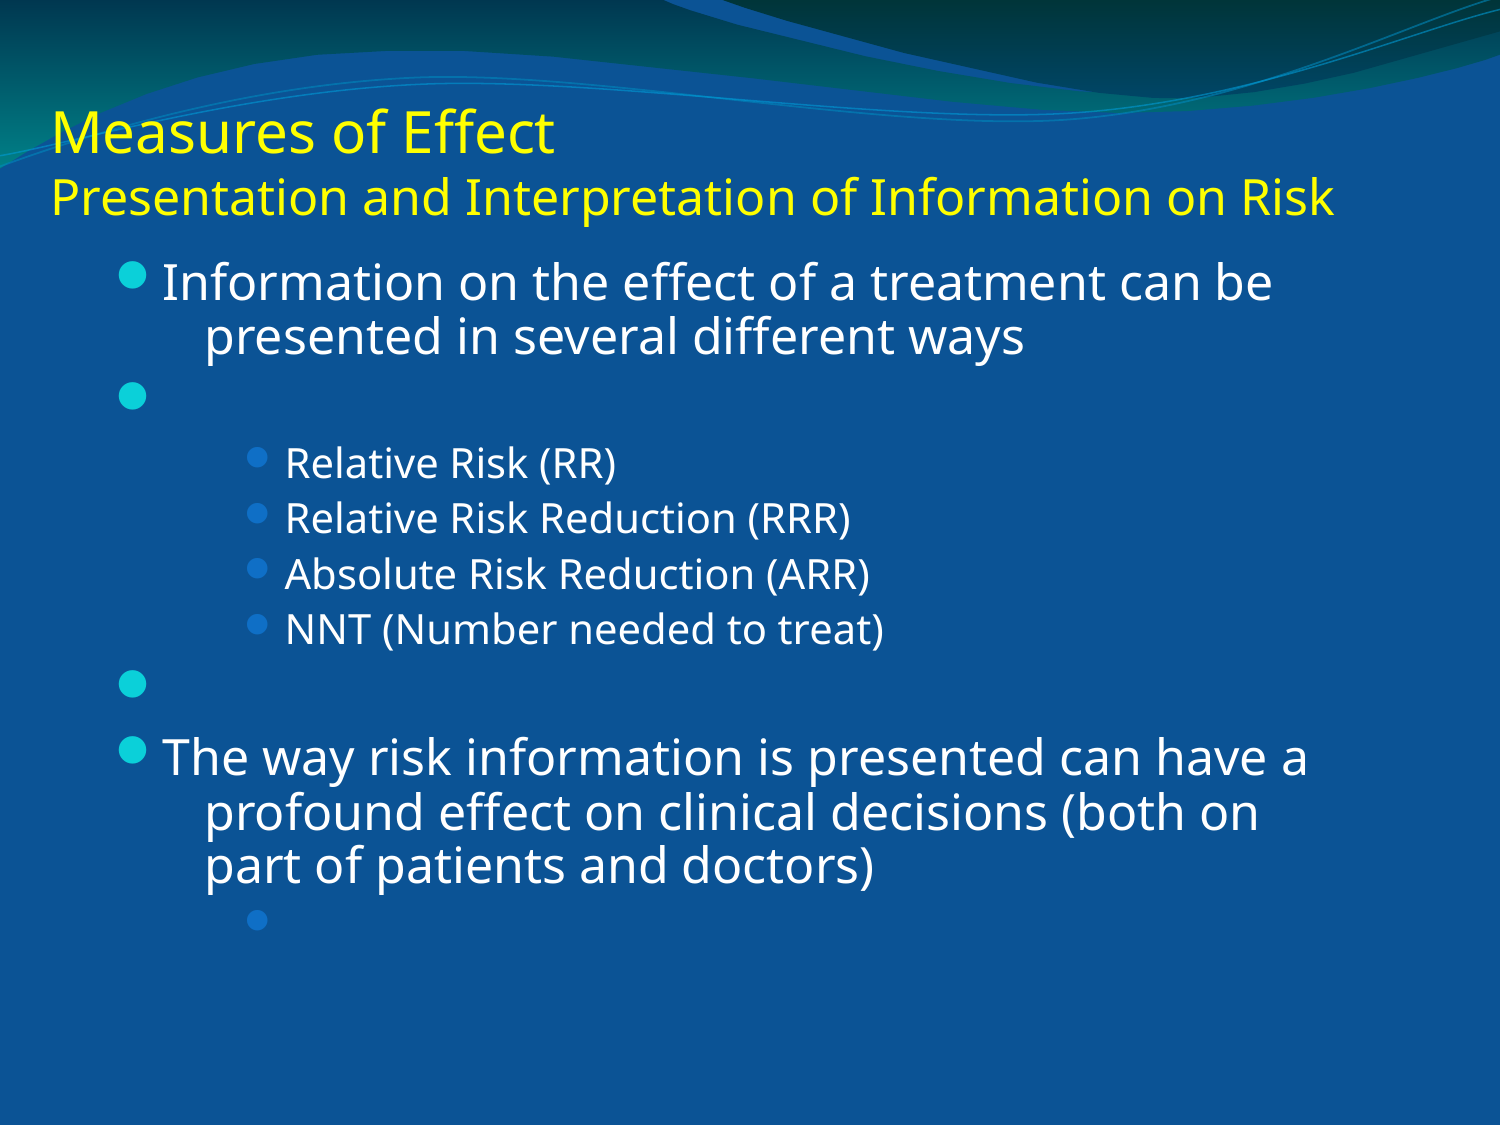

# Measures of Effect Presentation and Interpretation of Information on Risk
Information on the effect of a treatment can be presented in several different ways
Relative Risk (RR)
Relative Risk Reduction (RRR)
Absolute Risk Reduction (ARR)
NNT (Number needed to treat)
The way risk information is presented can have a profound effect on clinical decisions (both on part of patients and doctors)